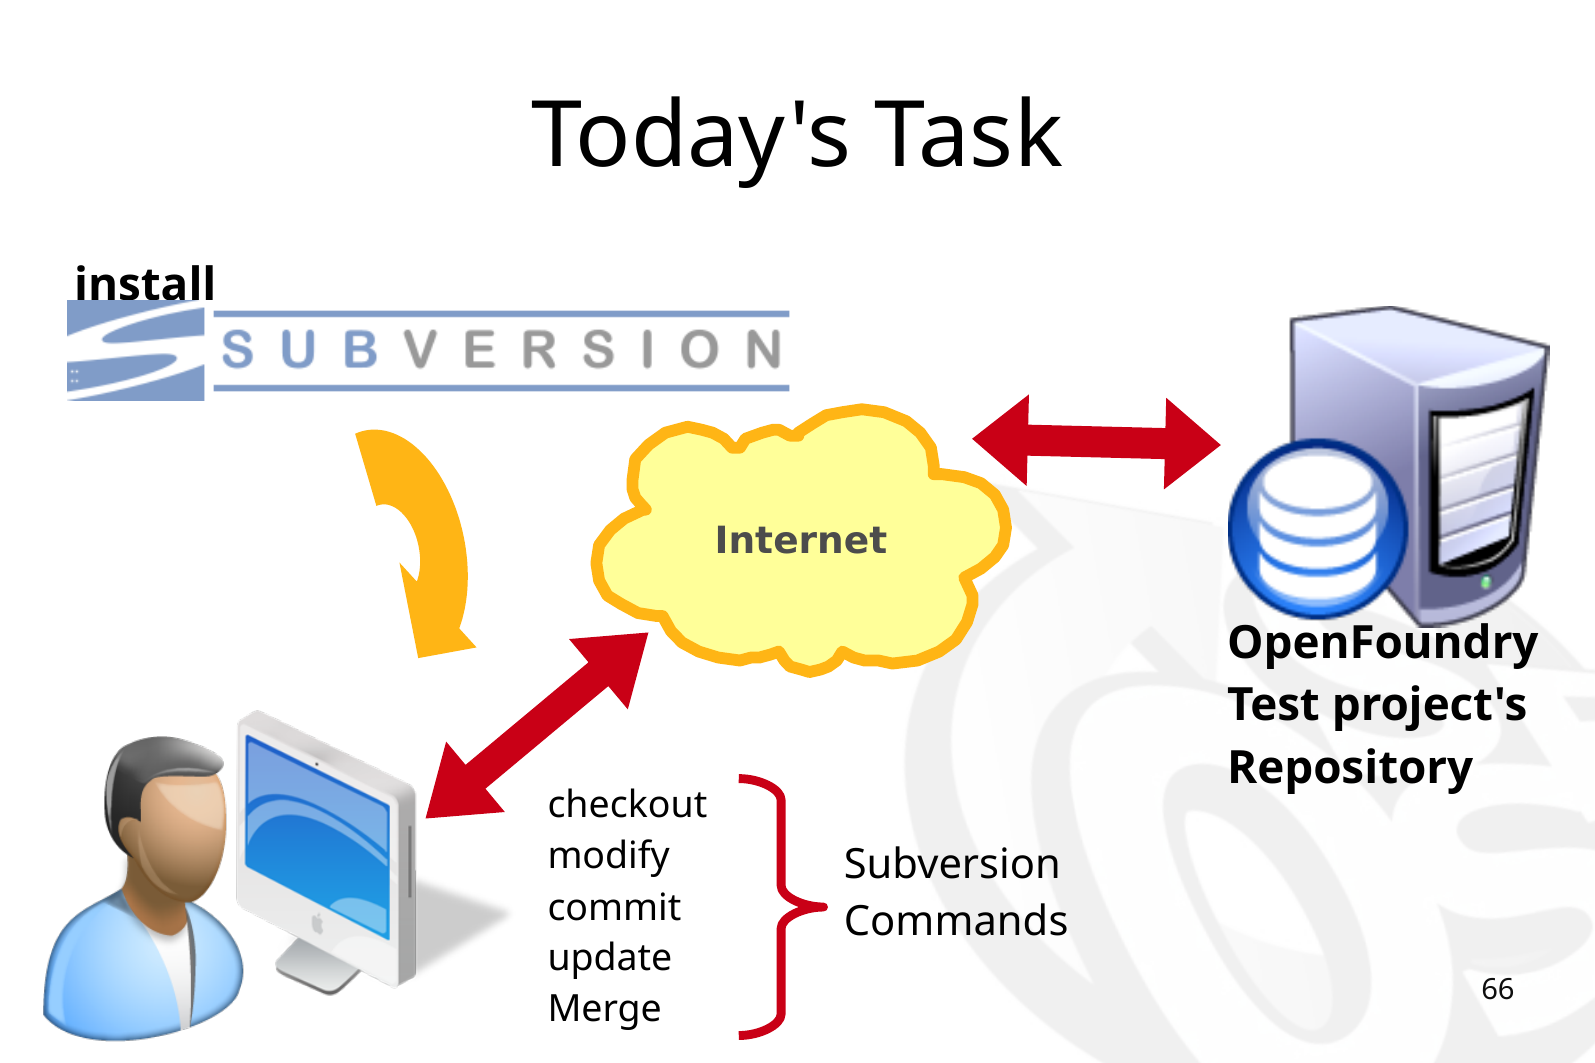

# Today's Task
install
Internet
OpenFoundry
Test project's
Repository
 checkout
 modify
 commit
 update
 Merge
...
Subversion
Commands
66